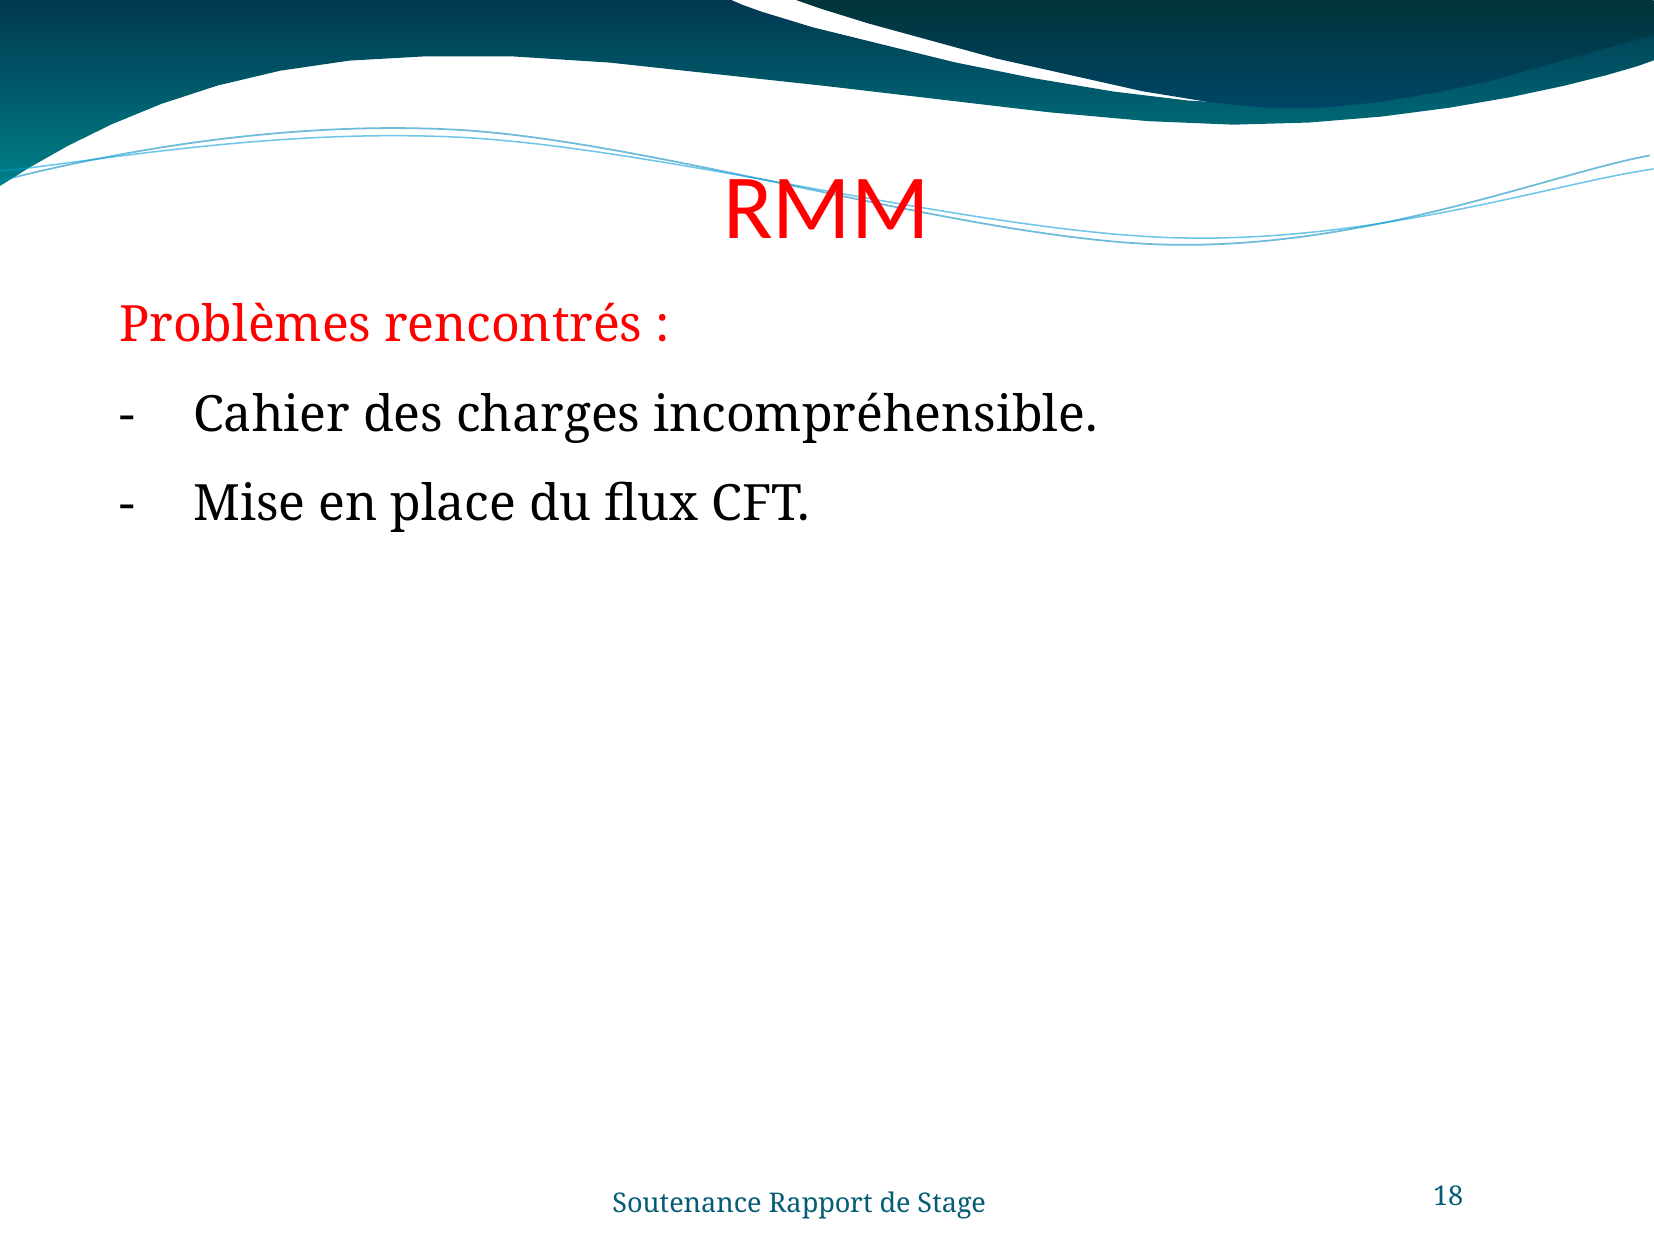

# RMM
Problèmes rencontrés :
-	Cahier des charges incompréhensible.
- 	Mise en place du flux CFT.
Soutenance Rapport de Stage